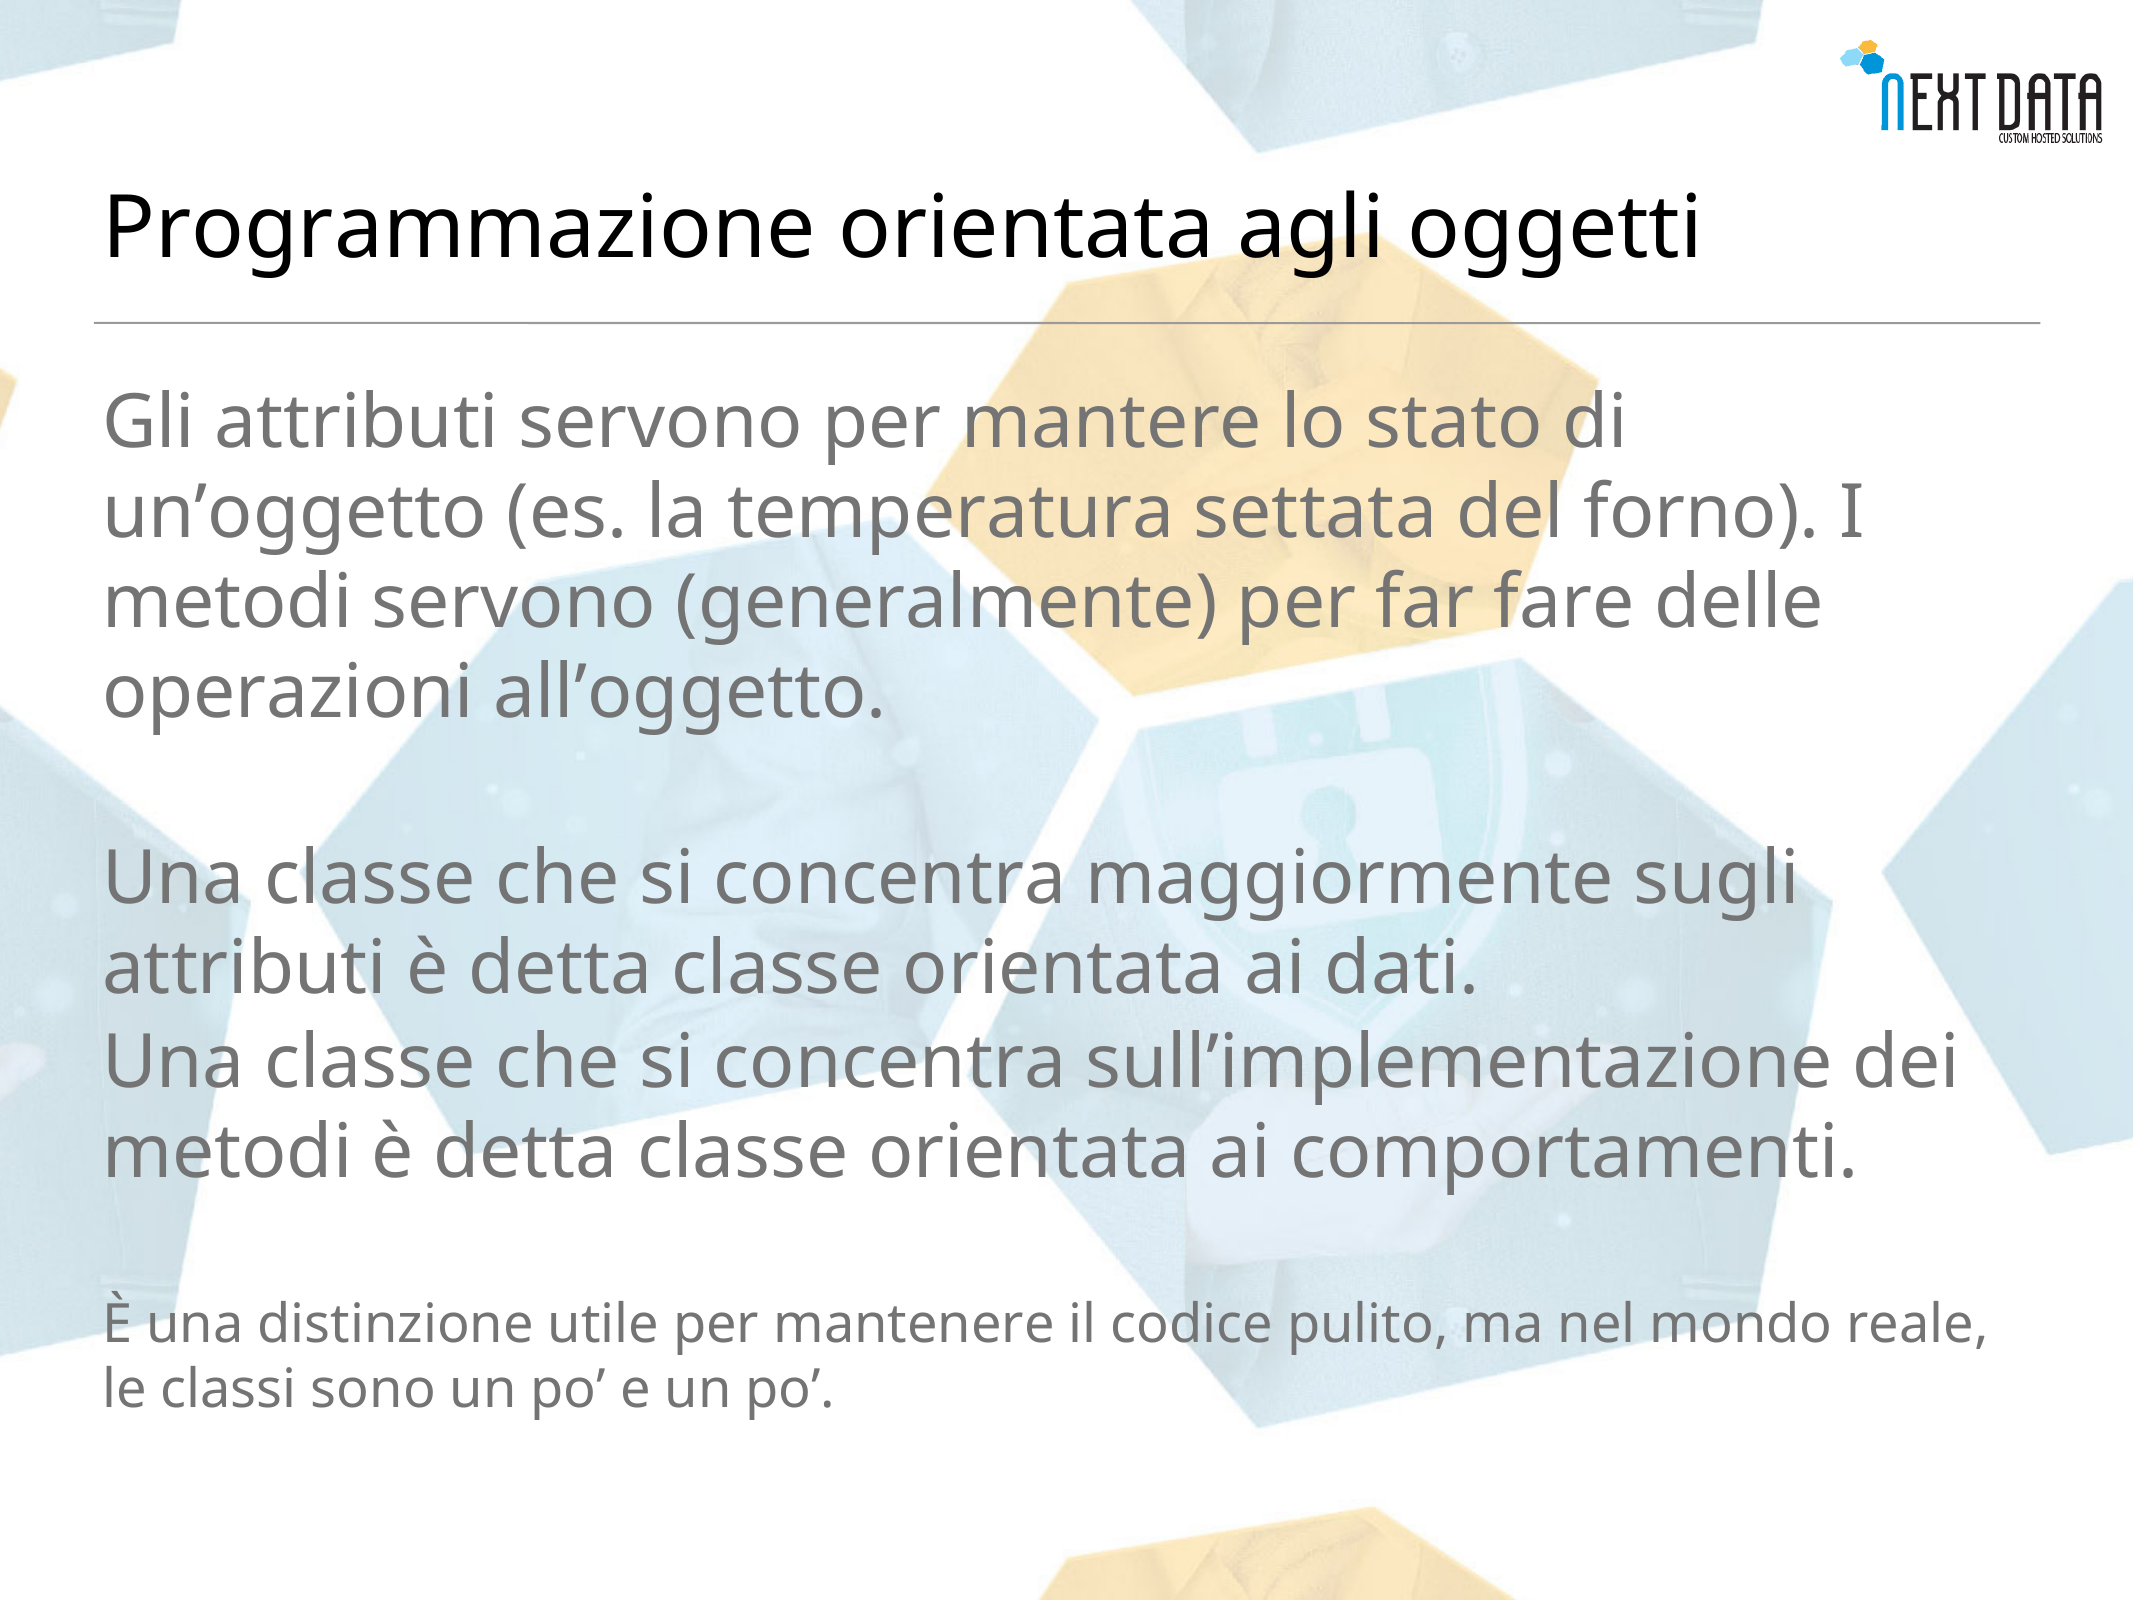

Programmazione orientata agli oggetti
Gli attributi servono per mantere lo stato di un’oggetto (es. la temperatura settata del forno). I metodi servono (generalmente) per far fare delle operazioni all’oggetto.
Una classe che si concentra maggiormente sugli attributi è detta classe orientata ai dati.
Una classe che si concentra sull’implementazione dei metodi è detta classe orientata ai comportamenti.
È una distinzione utile per mantenere il codice pulito, ma nel mondo reale, le classi sono un po’ e un po’.